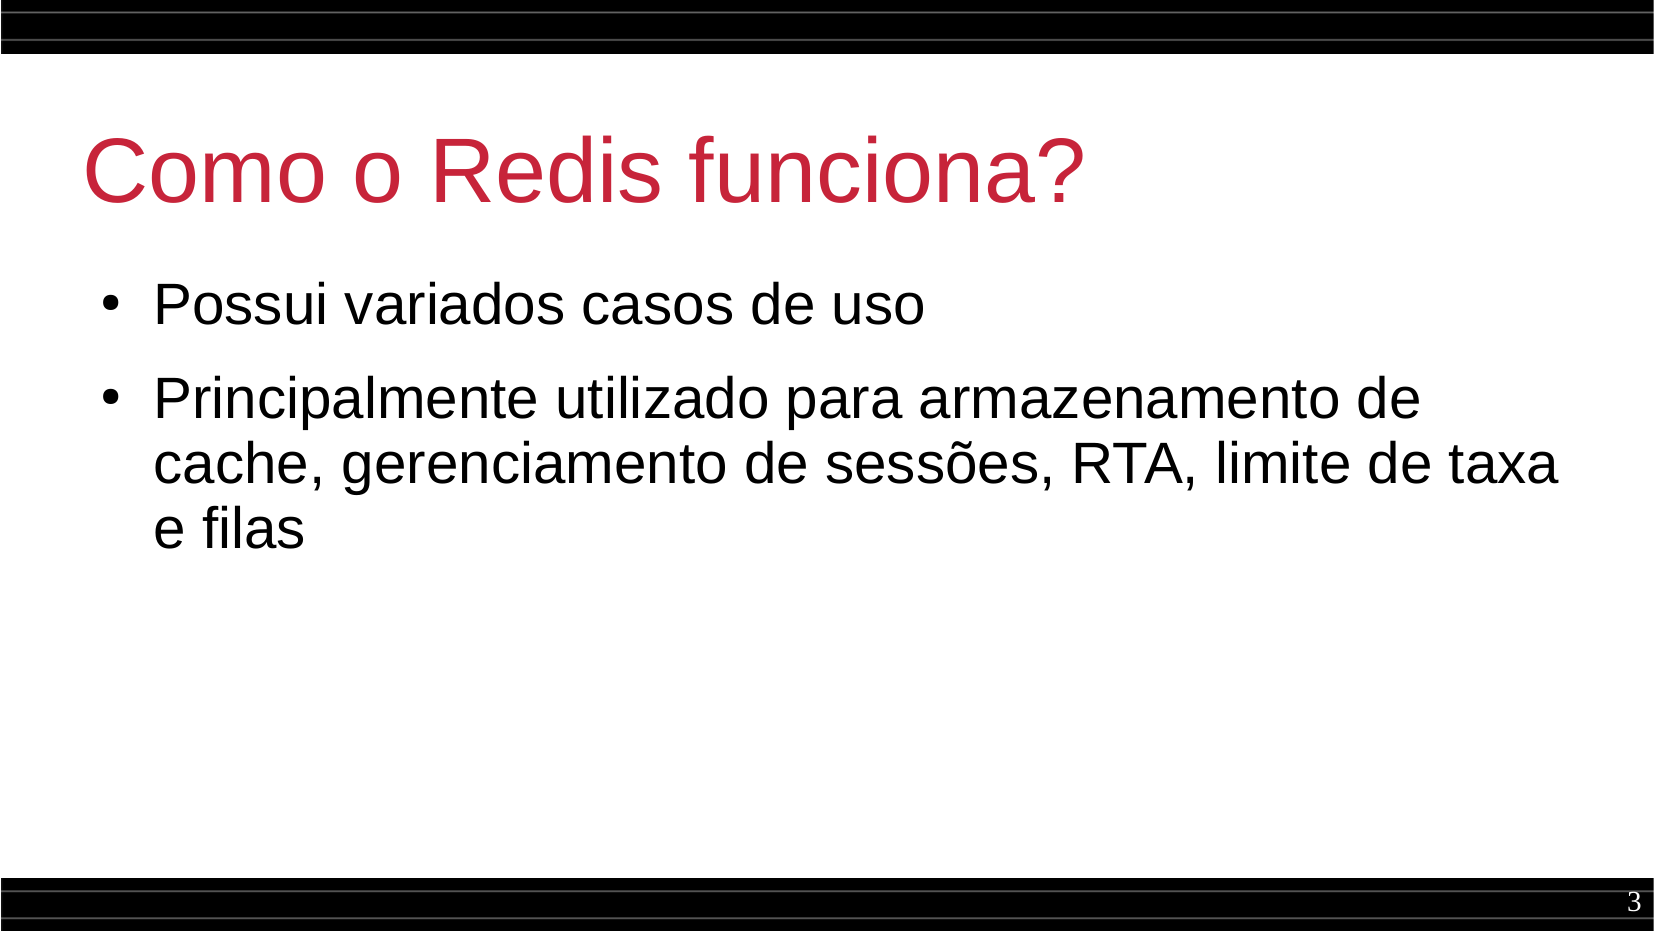

# Como o Redis funciona?
Possui variados casos de uso
Principalmente utilizado para armazenamento de cache, gerenciamento de sessões, RTA, limite de taxa e filas